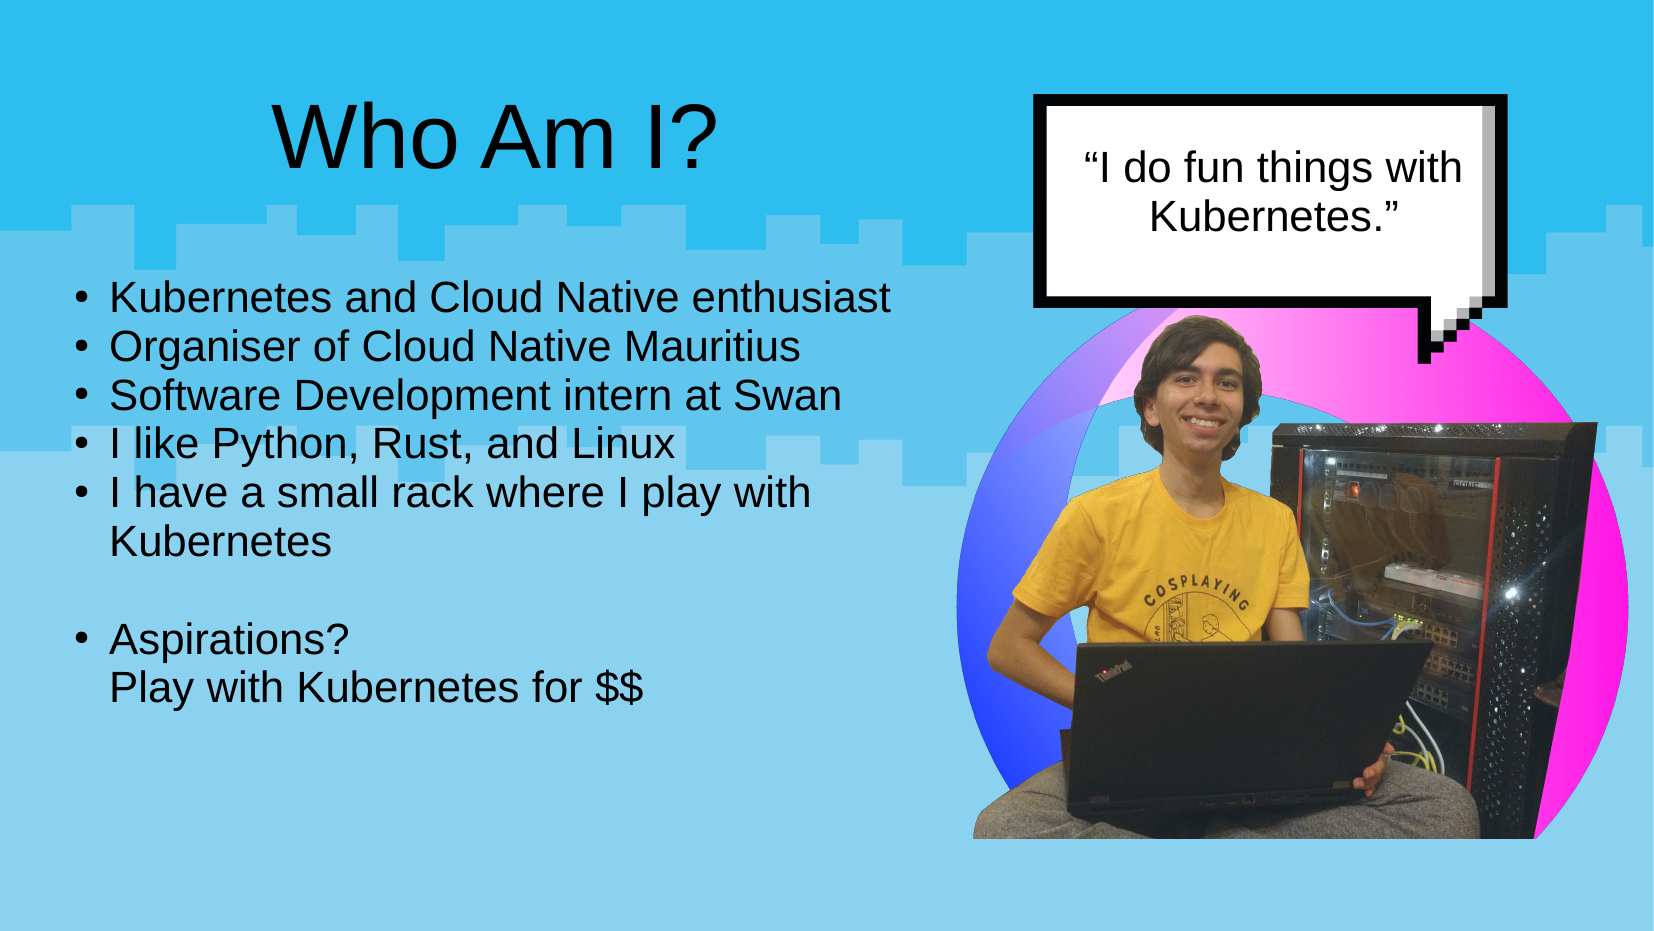

# Who Am I?
“I do fun things with
Kubernetes.”
Kubernetes and Cloud Native enthusiast
Organiser of Cloud Native Mauritius
Software Development intern at Swan
I like Python, Rust, and Linux
I have a small rack where I play with Kubernetes
Aspirations?
Play with Kubernetes for $$